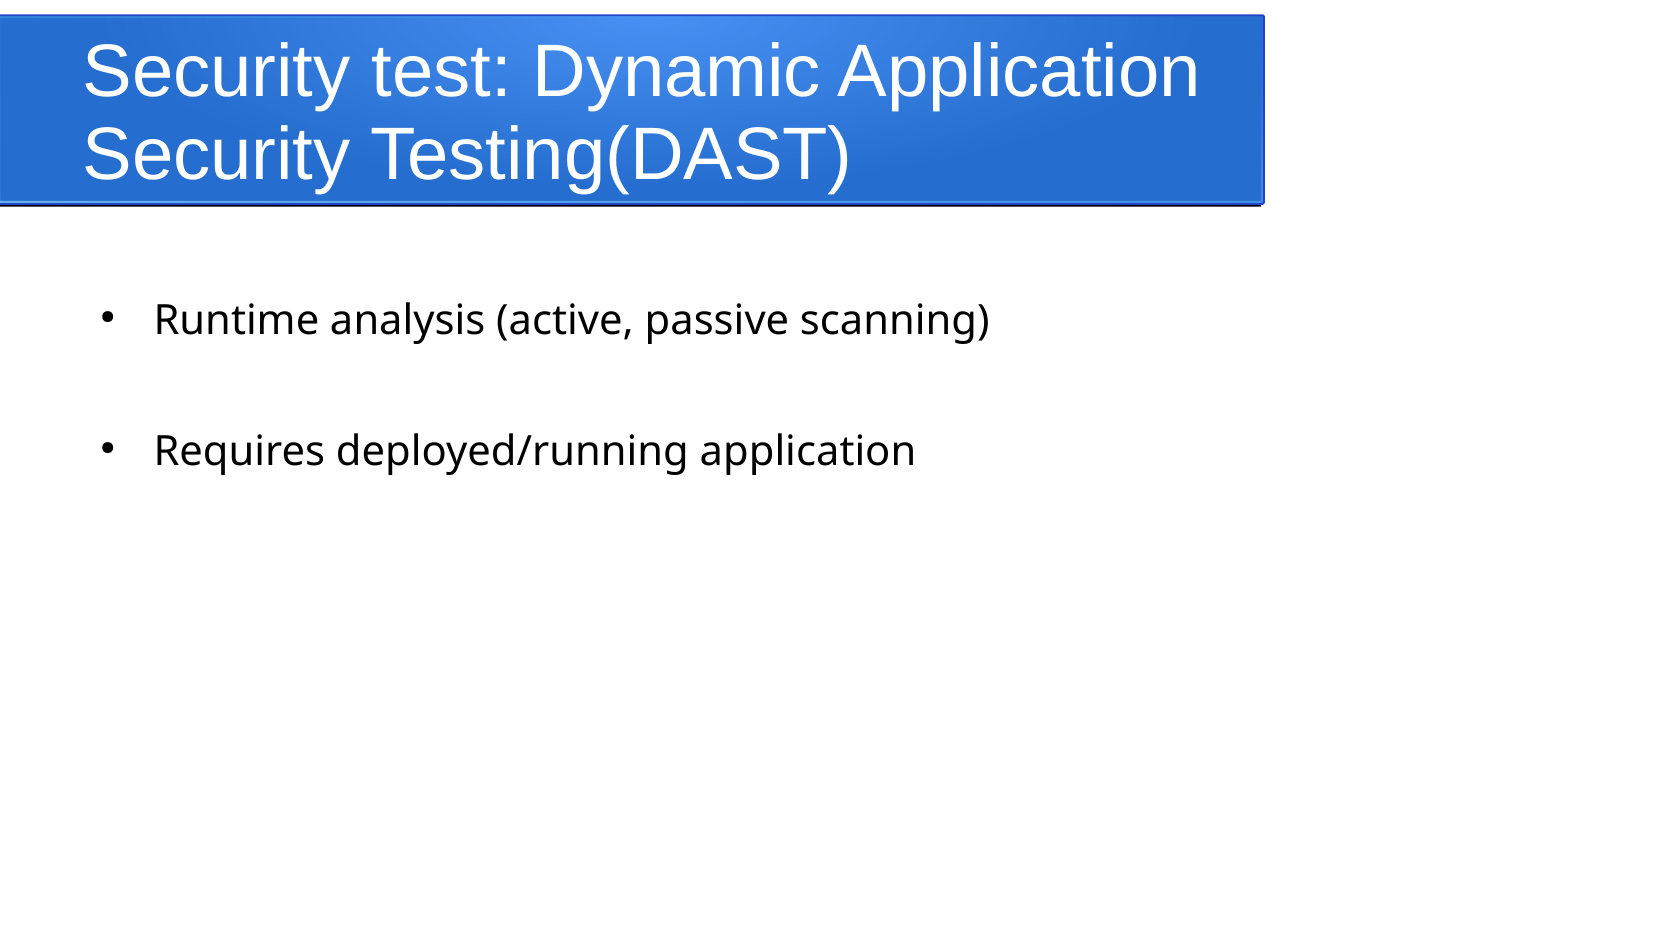

# Security test: Dynamic Application Security Testing(DAST)
Runtime analysis (active, passive scanning)
Requires deployed/running application